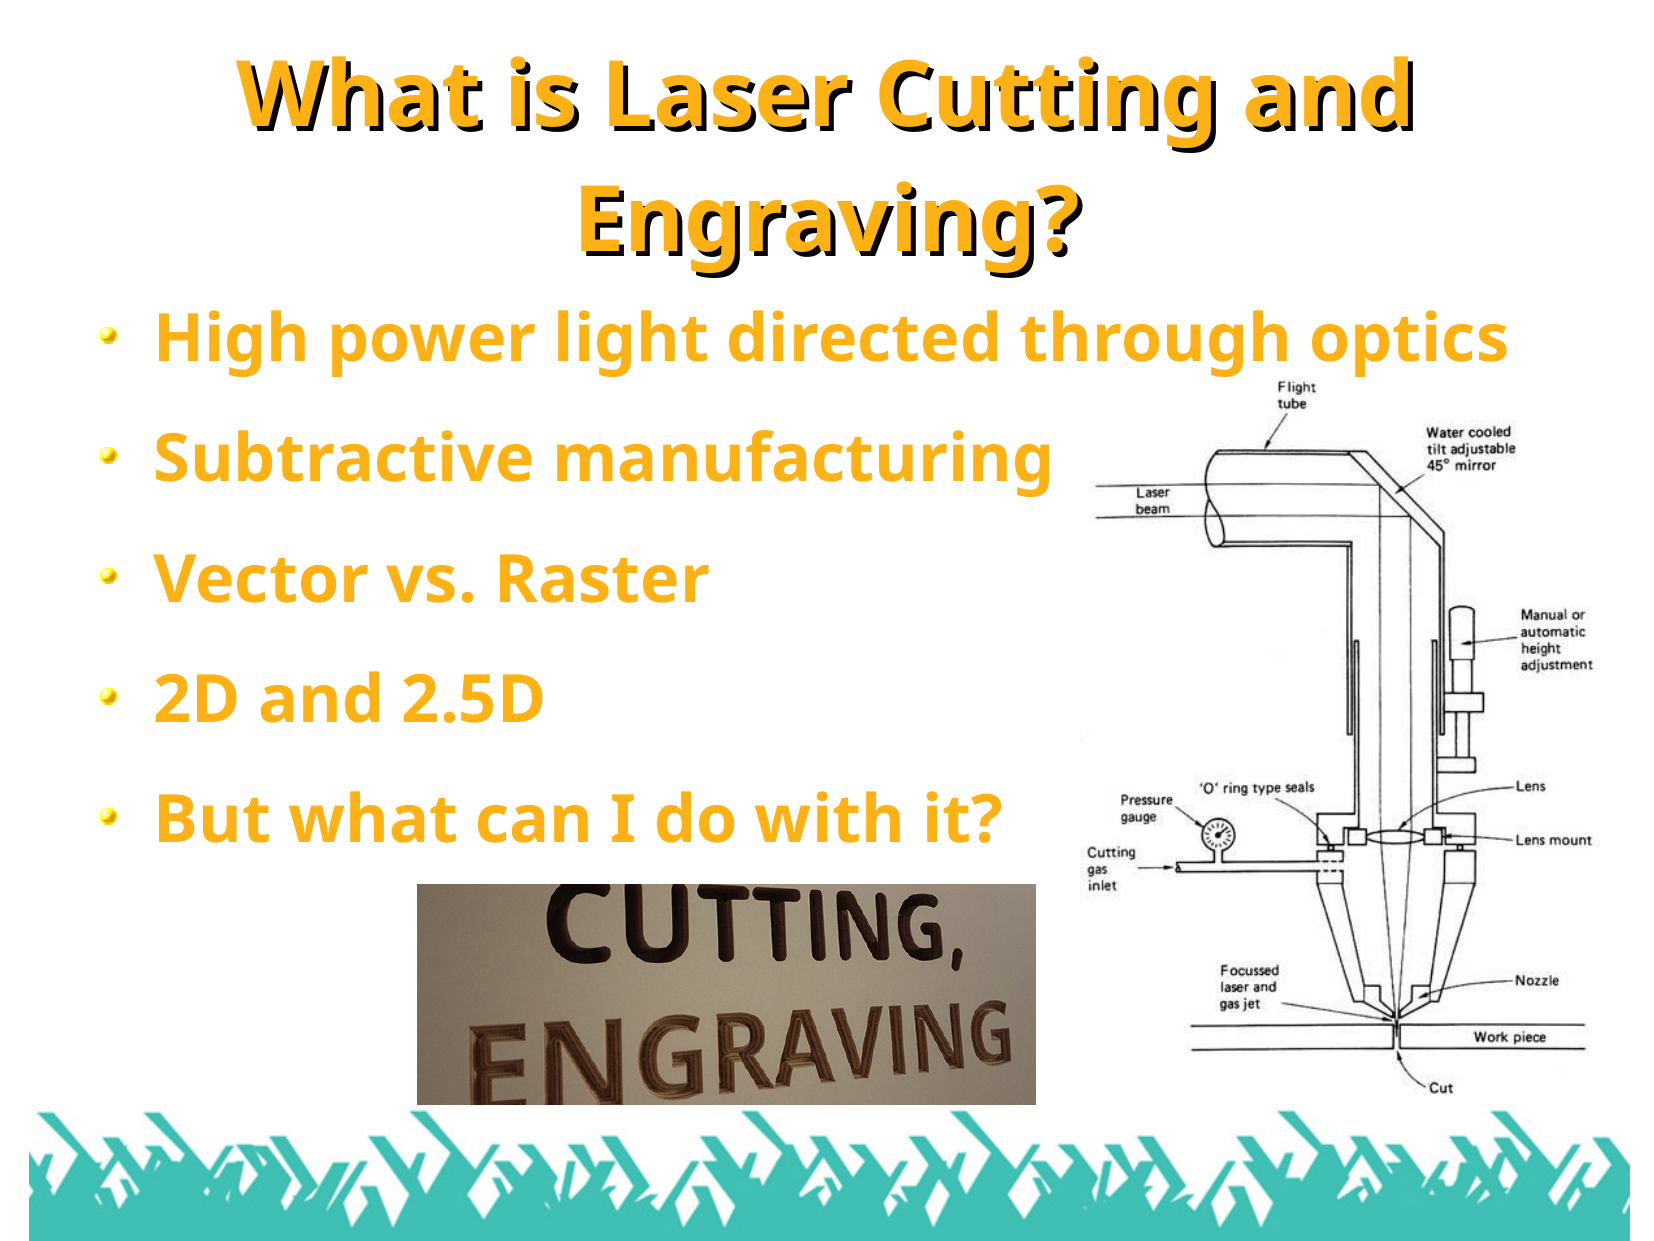

# What is Laser Cutting and Engraving?
High power light directed through optics
Subtractive manufacturing
Vector vs. Raster
2D and 2.5D
But what can I do with it?